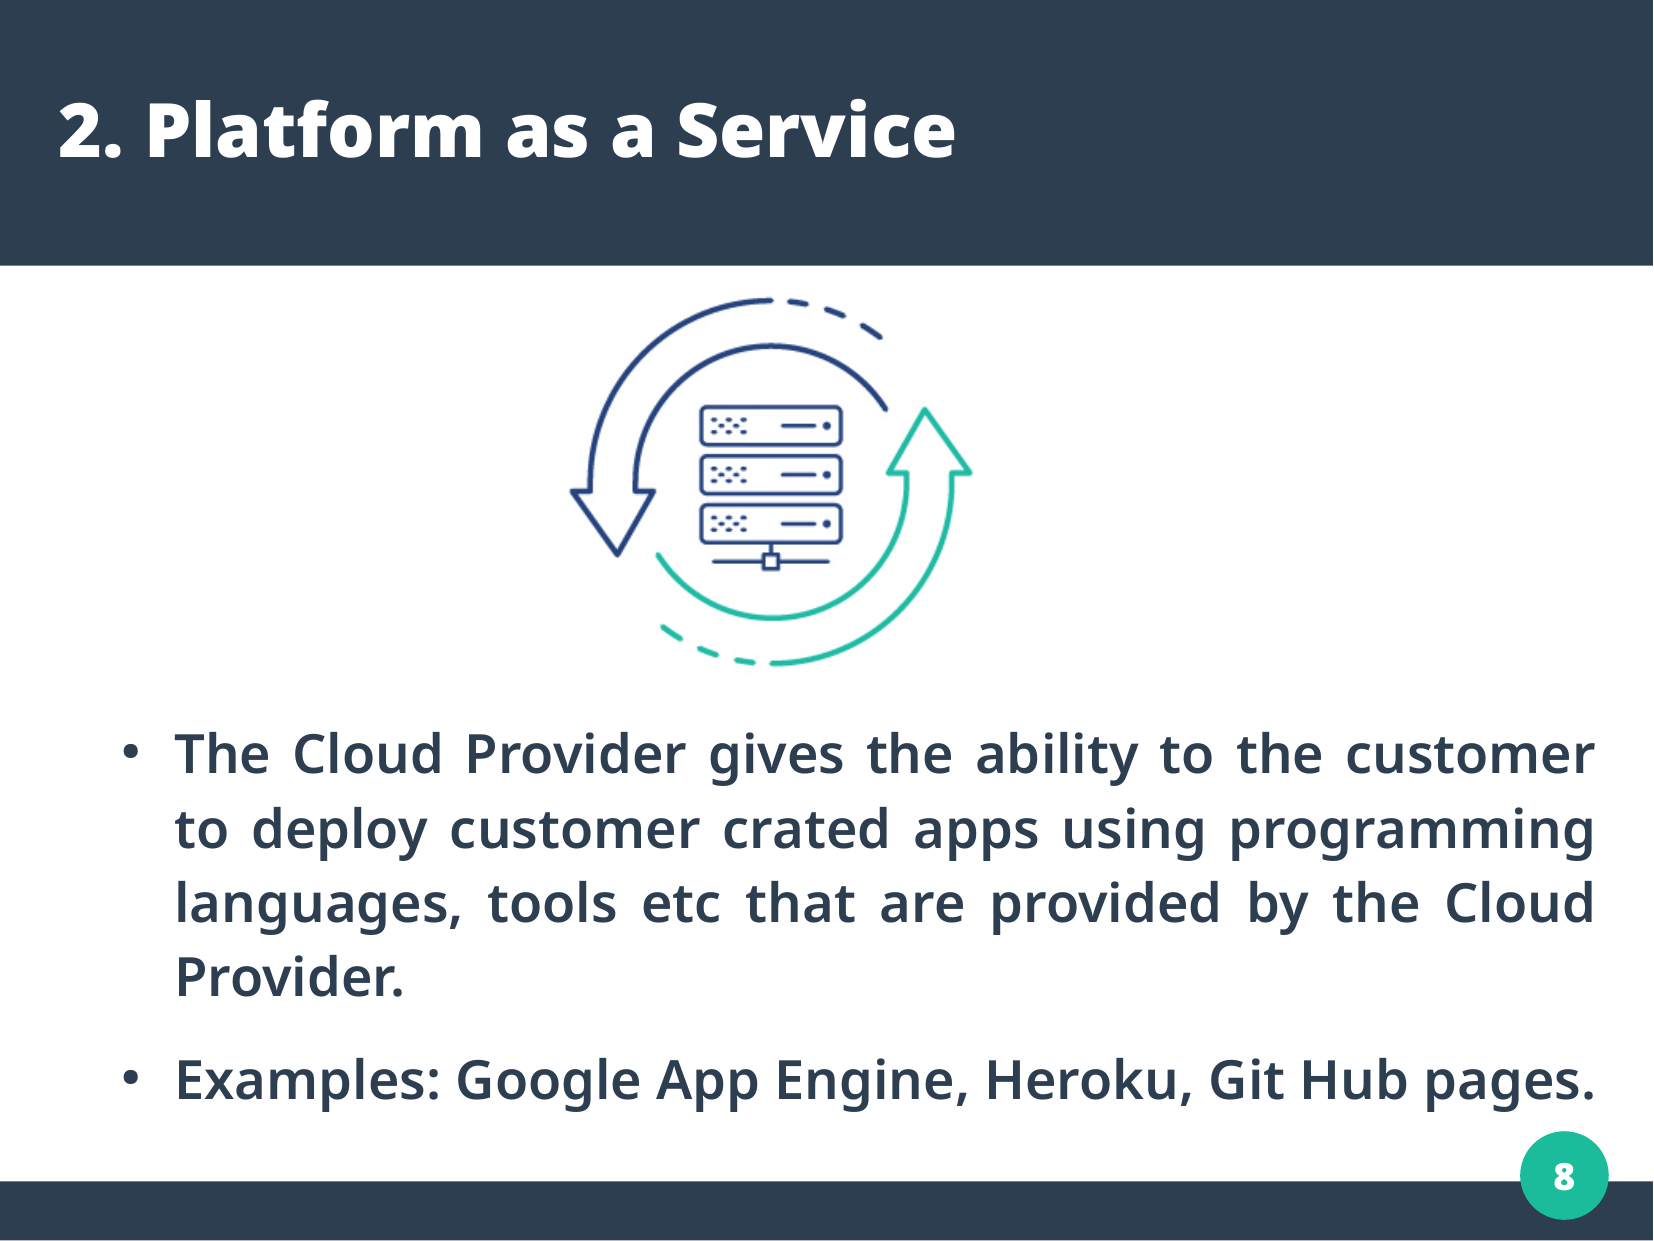

# 2. Platform as a Service
The Cloud Provider gives the ability to the customer to deploy customer crated apps using programming languages, tools etc that are provided by the Cloud Provider.
Examples: Google App Engine, Heroku, Git Hub pages.
8